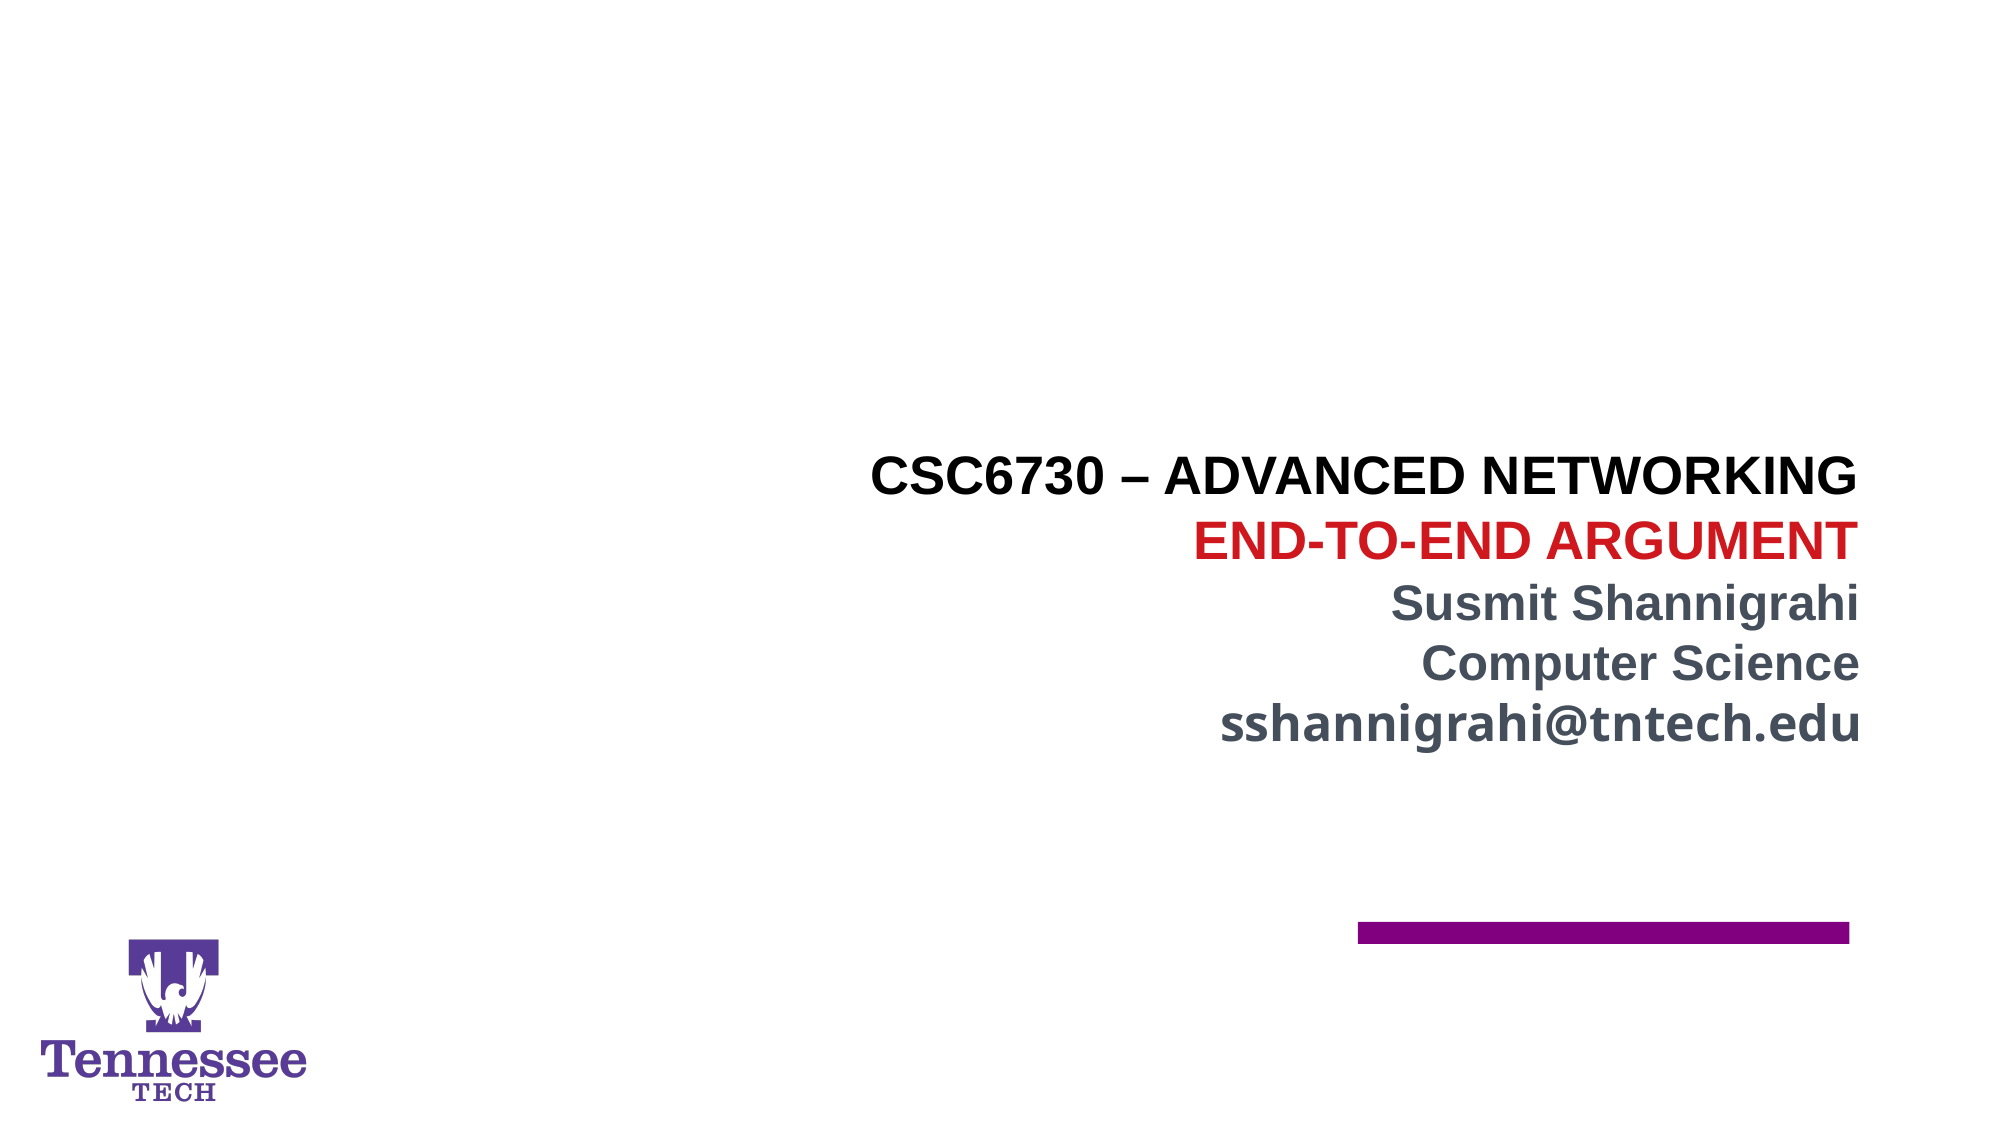

CSC6730 – Advanced Networking
End-to-End Argument
Susmit Shannigrahi
Computer Science
sshannigrahi@tntech.edu